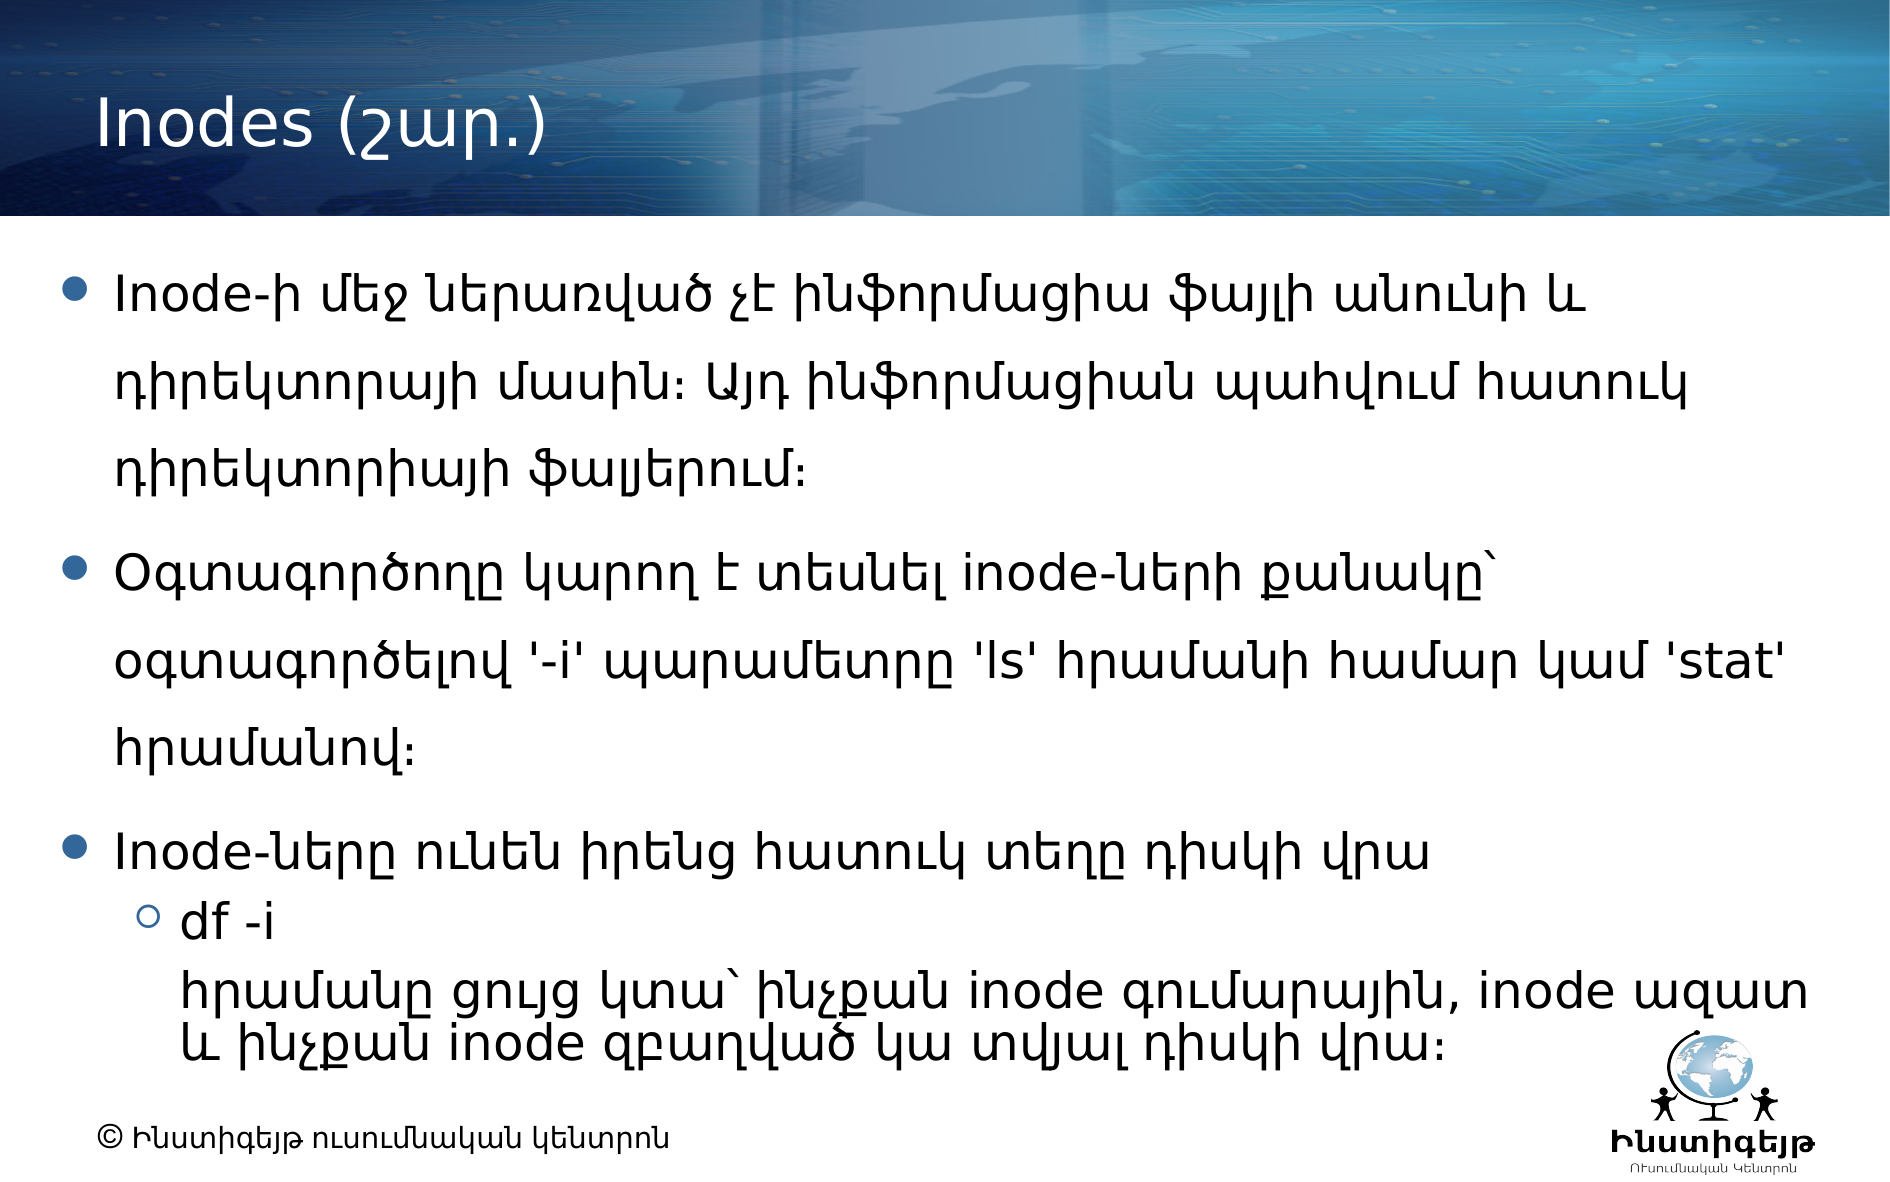

# Inodes (շար.)
Inode-ի մեջ ներառված չէ ինֆորմացիա ֆայլի անունի և դիրեկտորայի մասին։ Այդ ինֆորմացիան պահվում հատուկ դիրեկտորիայի ֆալյերում։
Օգտագործողը կարող է տեսնել inode-ների քանակը՝ օգտագործելով '-i' պարամետրը 'ls' հրամանի համար կամ 'stat' հրամանով։
Inode-ները ունեն իրենց հատուկ տեղը դիսկի վրա
df -i
հրամանը ցույց կտա՝ ինչքան inode գումարային, inode ազատ և ինչքան inode զբաղված կա տվյալ դիսկի վրա։